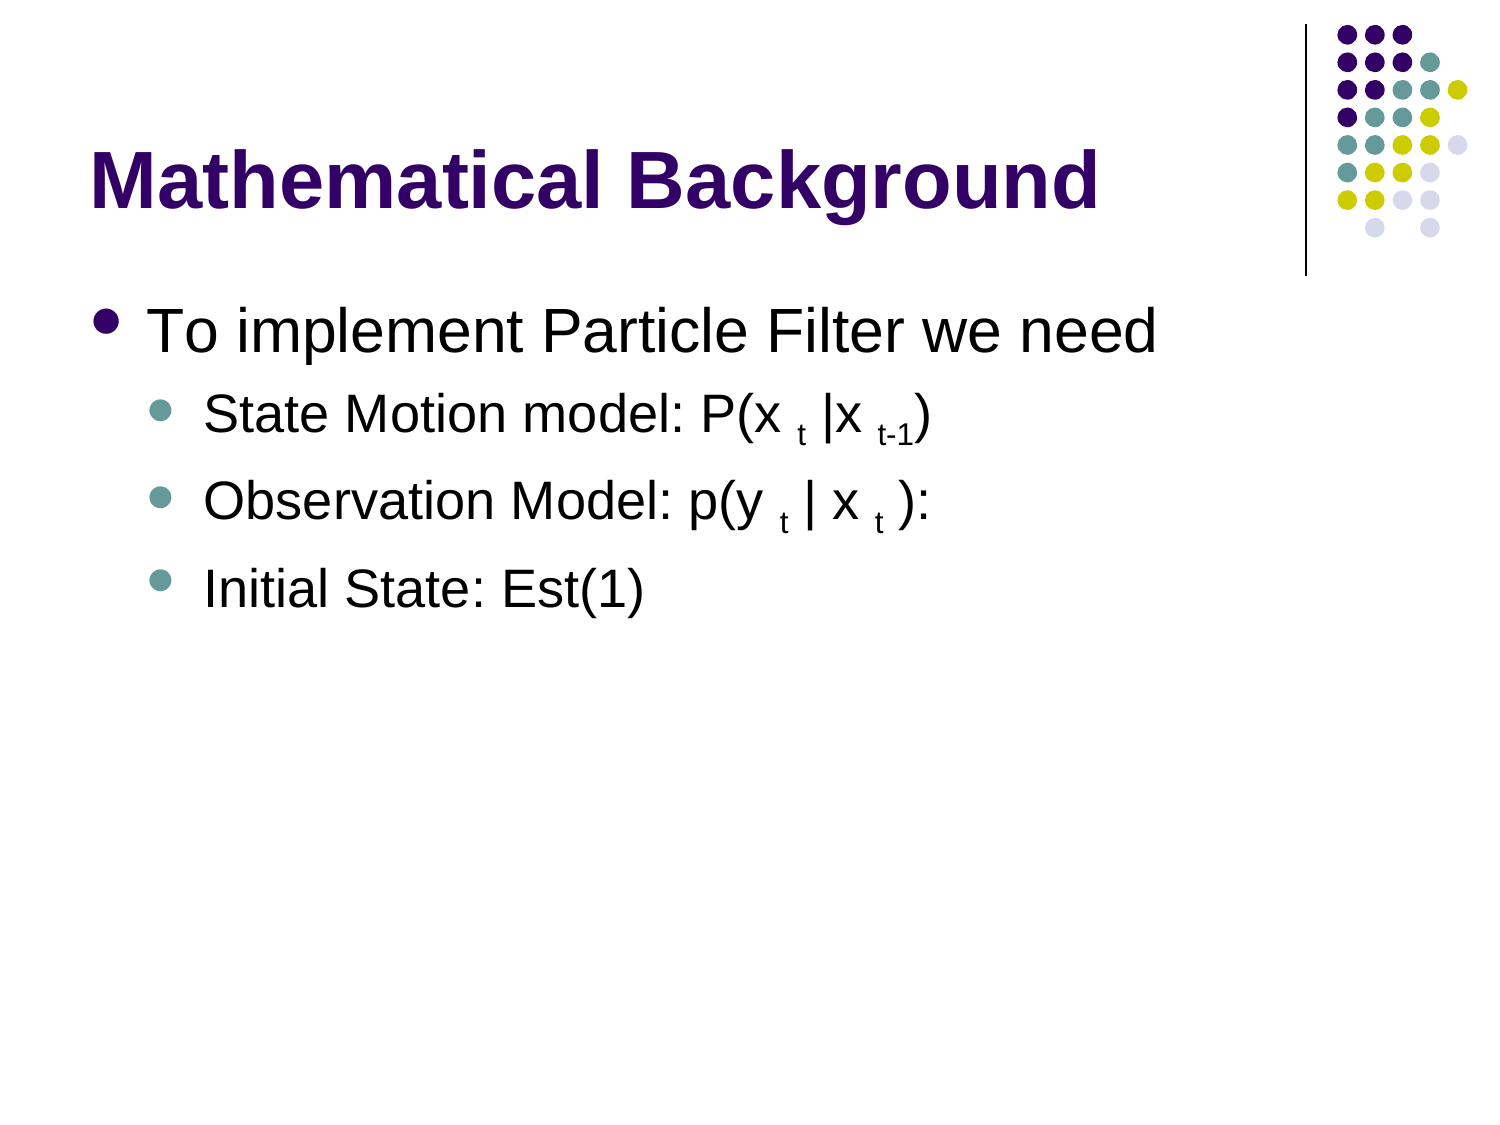

# Mathematical Background
To implement Particle Filter we need
State Motion model: P(x t |x t-1)
Observation Model: p(y t | x t ):
Initial State: Est(1)